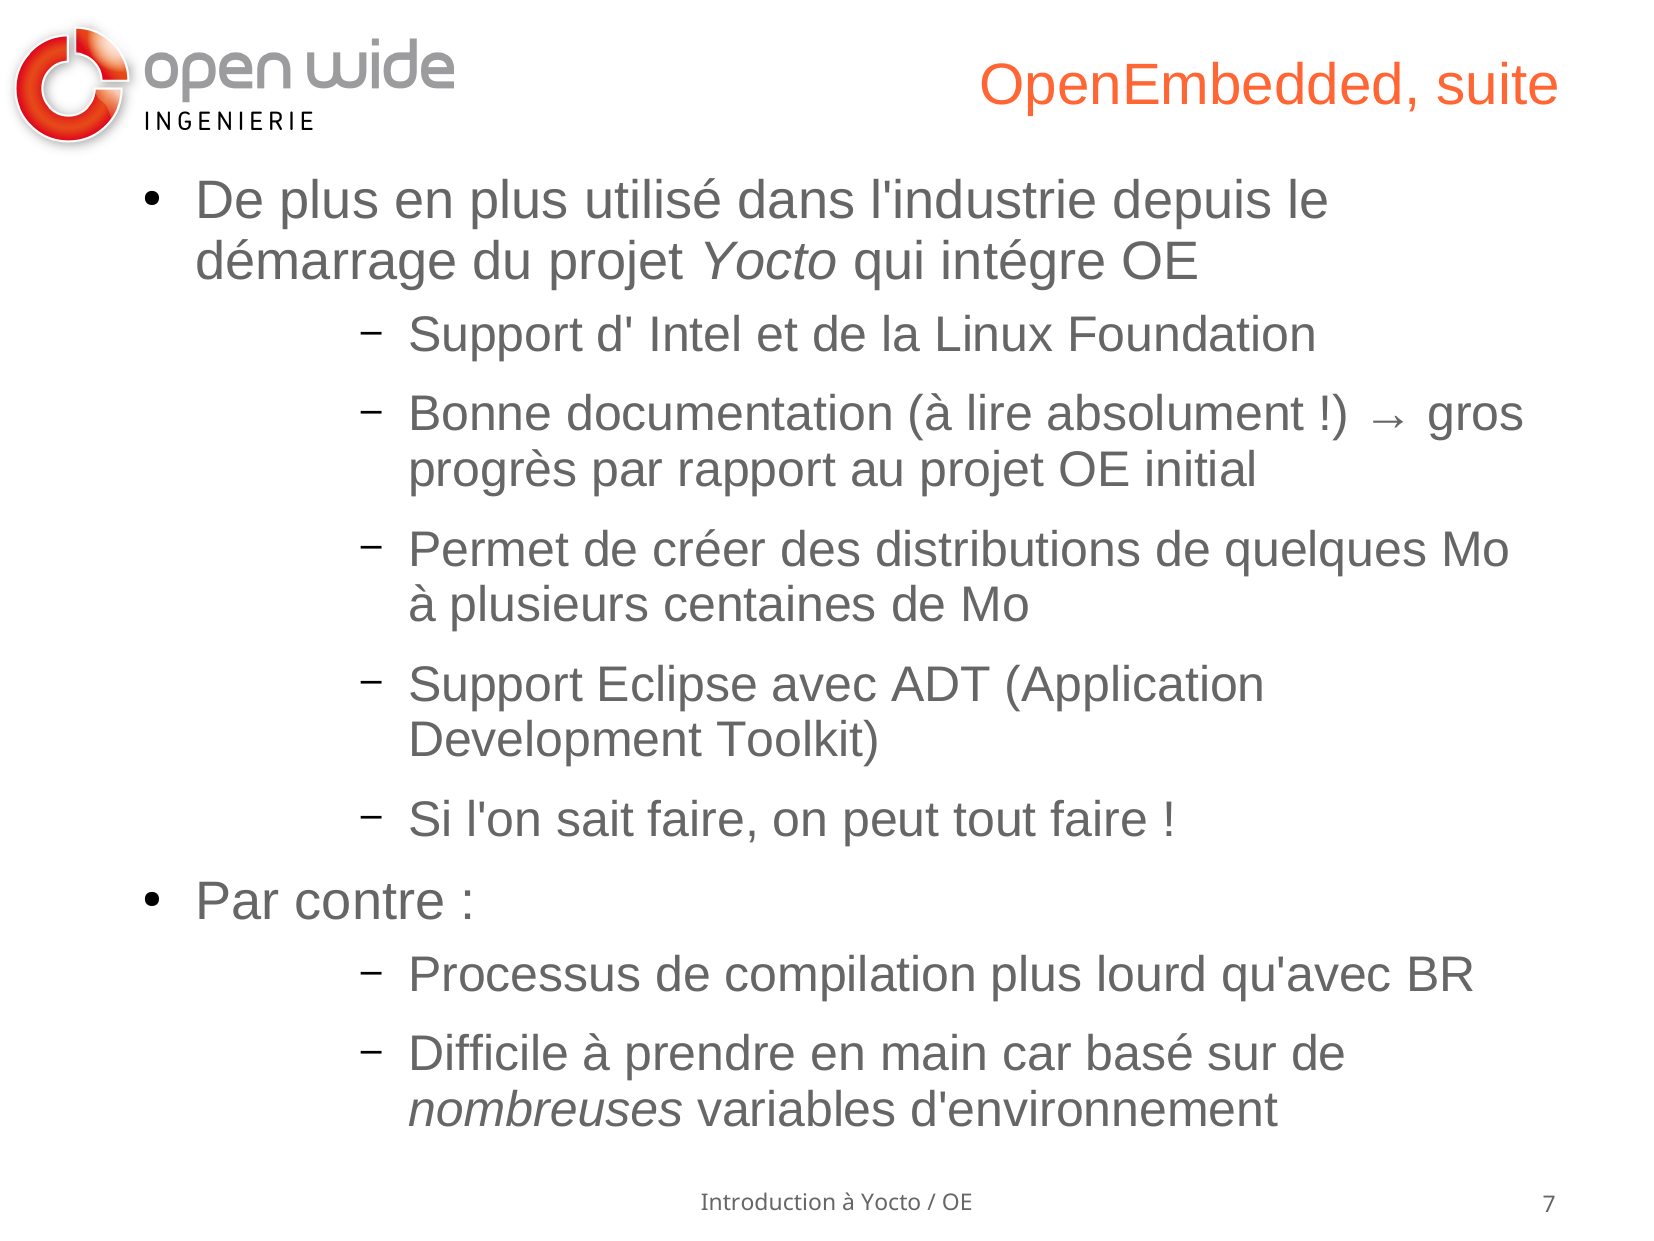

# OpenEmbedded, suite
De plus en plus utilisé dans l'industrie depuis le démarrage du projet Yocto qui intégre OE
Support d' Intel et de la Linux Foundation
Bonne documentation (à lire absolument !) → gros progrès par rapport au projet OE initial
Permet de créer des distributions de quelques Mo à plusieurs centaines de Mo
Support Eclipse avec ADT (Application Development Toolkit)
Si l'on sait faire, on peut tout faire !
Par contre :
Processus de compilation plus lourd qu'avec BR
Difficile à prendre en main car basé sur de nombreuses variables d'environnement